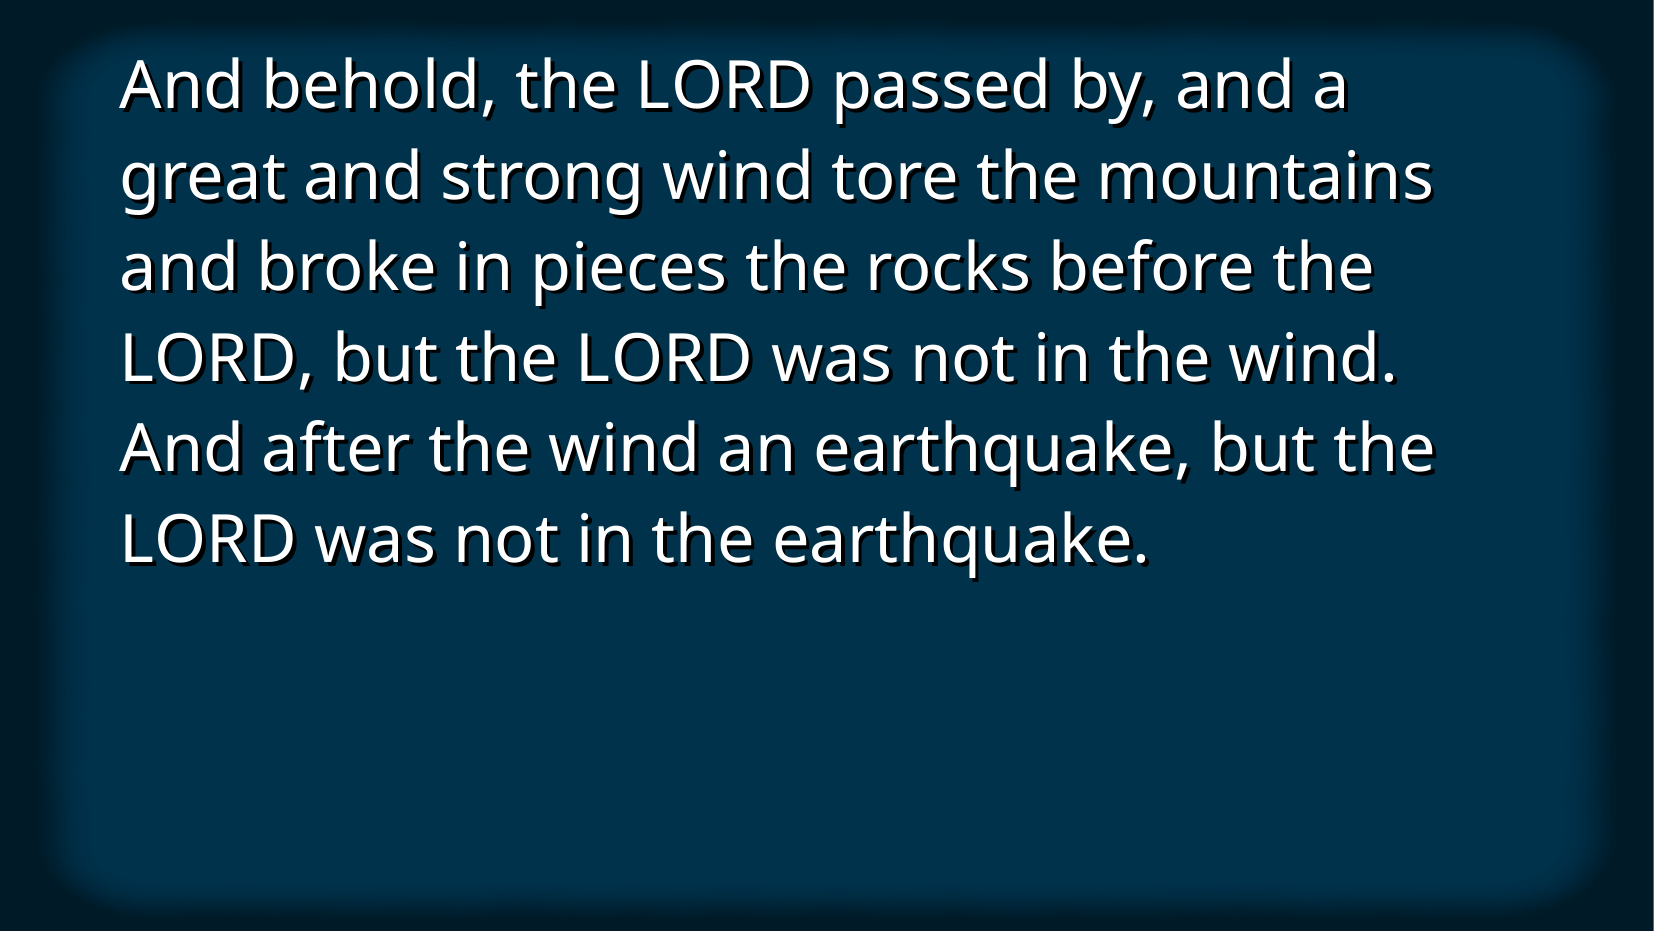

And behold, the LORD passed by, and a great and strong wind tore the mountains and broke in pieces the rocks before the LORD, but the LORD was not in the wind. And after the wind an earthquake, but the LORD was not in the earthquake.